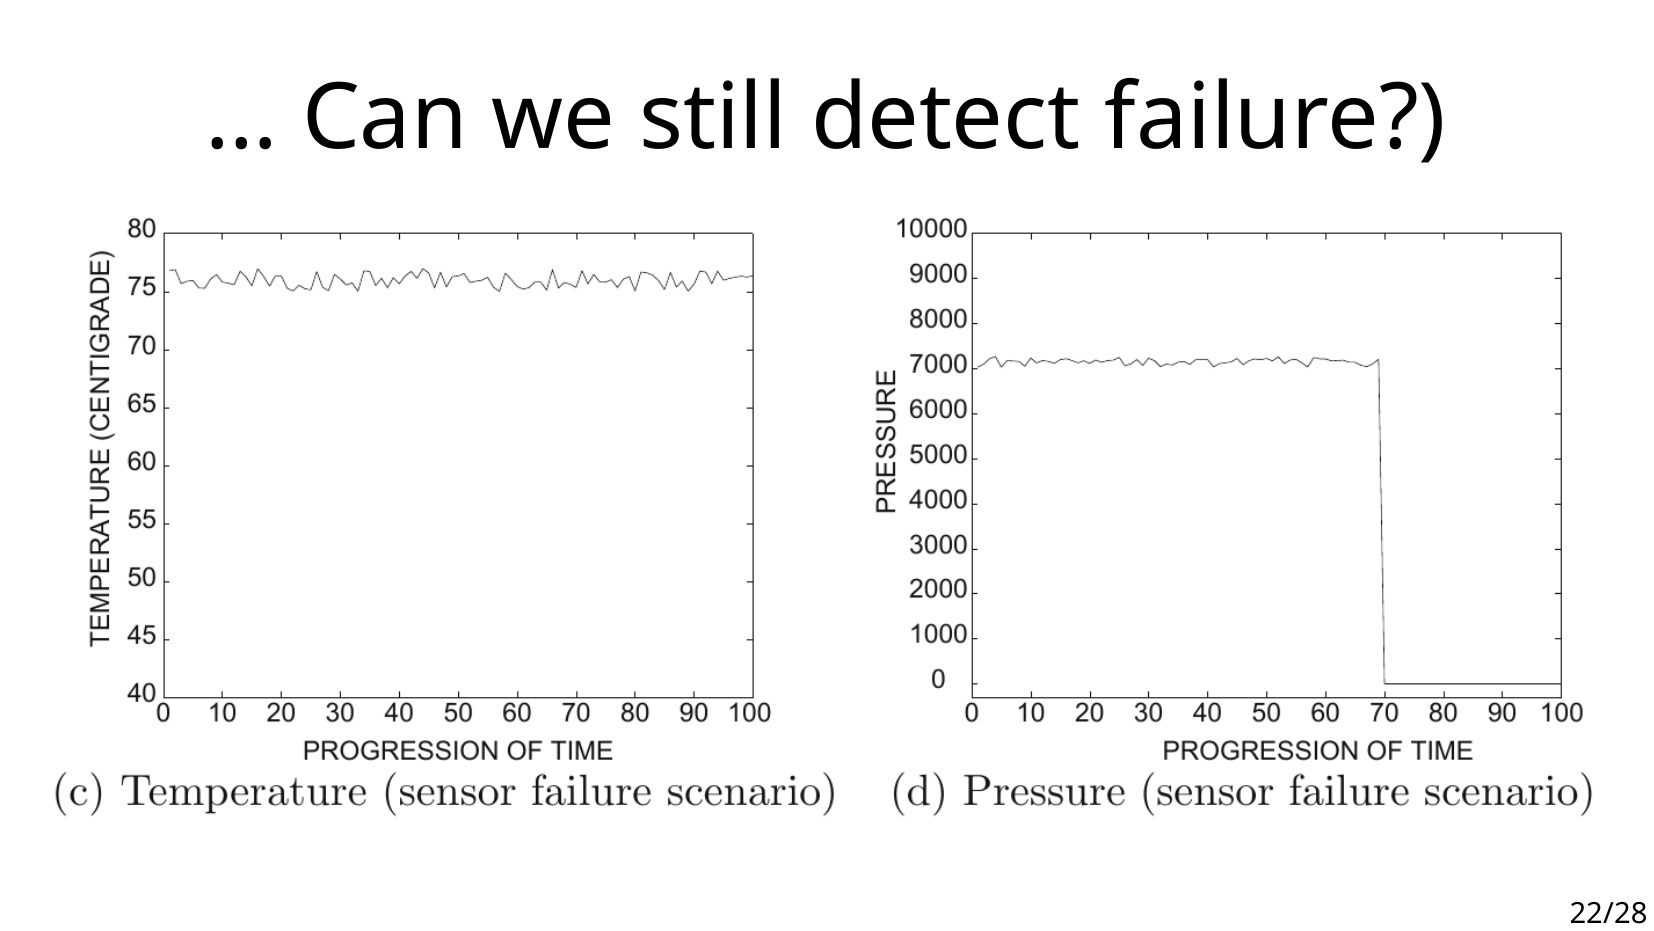

# … Can we still detect failure?)
22